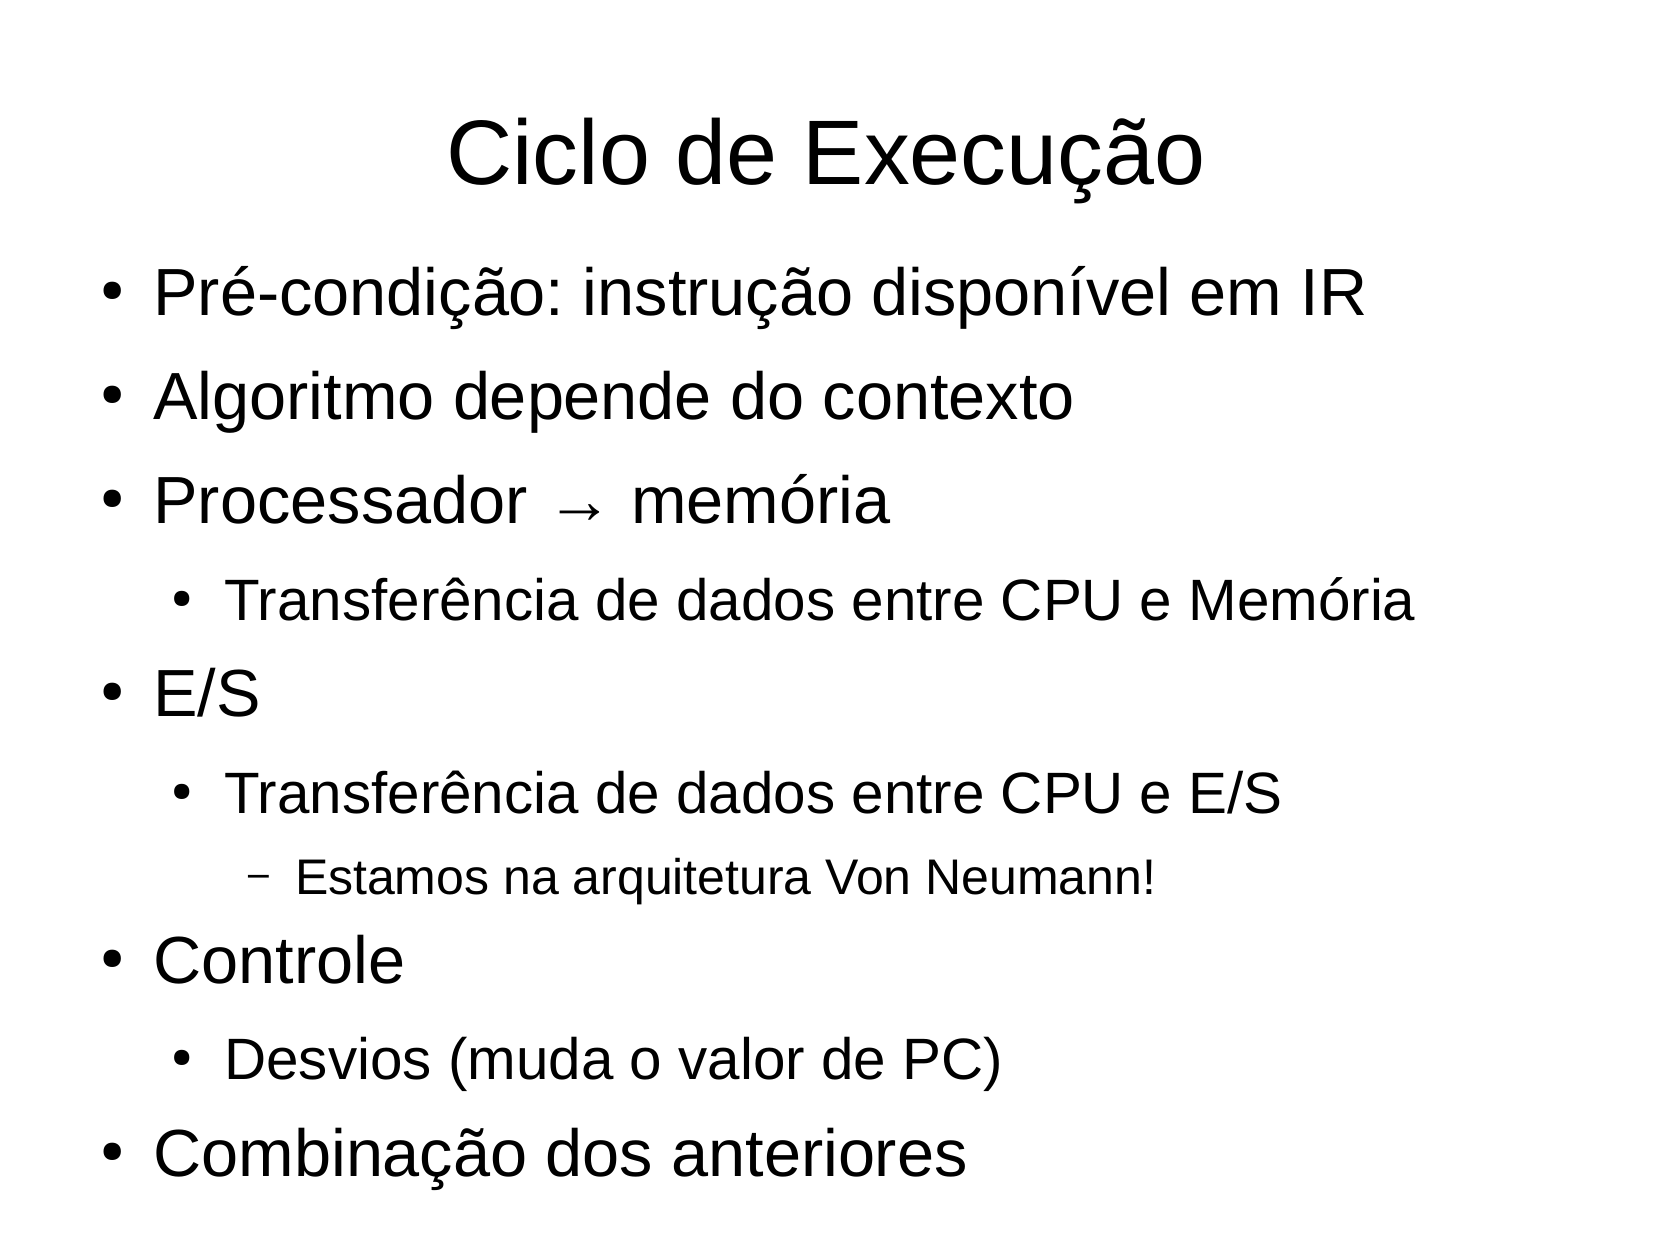

# Ciclo de Execução
Pré-condição: instrução disponível em IR
Algoritmo depende do contexto
Processador → memória
Transferência de dados entre CPU e Memória
E/S
Transferência de dados entre CPU e E/S
Estamos na arquitetura Von Neumann!
Controle
Desvios (muda o valor de PC)
Combinação dos anteriores